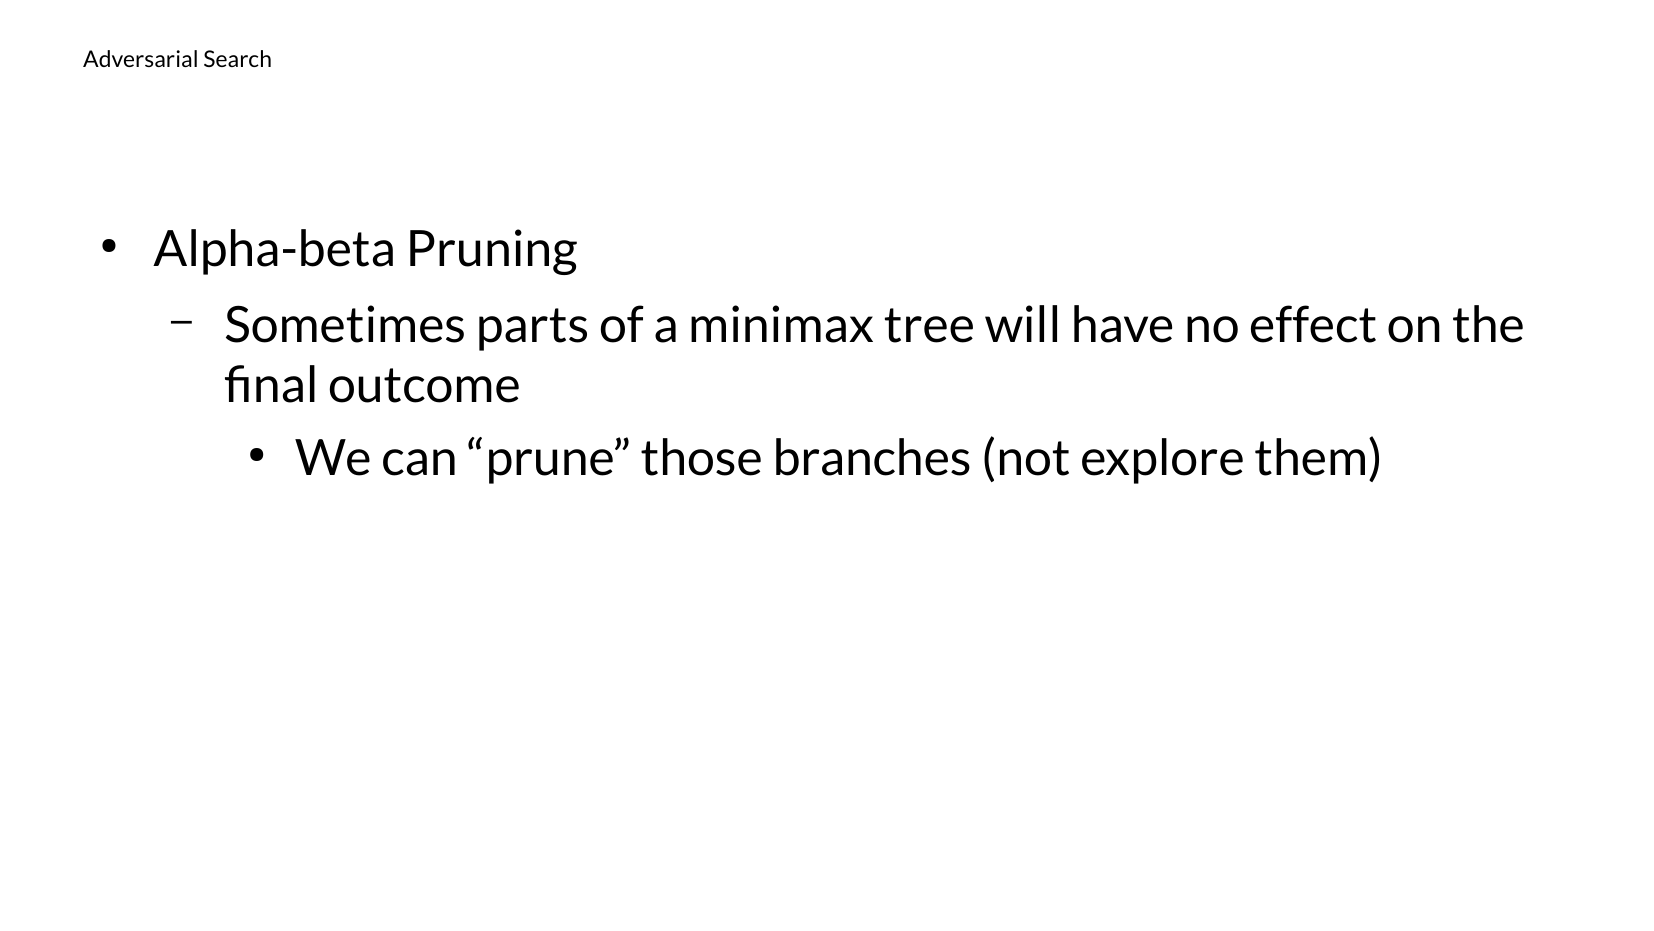

# Adversarial Search
Alpha-beta Pruning
Sometimes parts of a minimax tree will have no effect on the final outcome
We can “prune” those branches (not explore them)